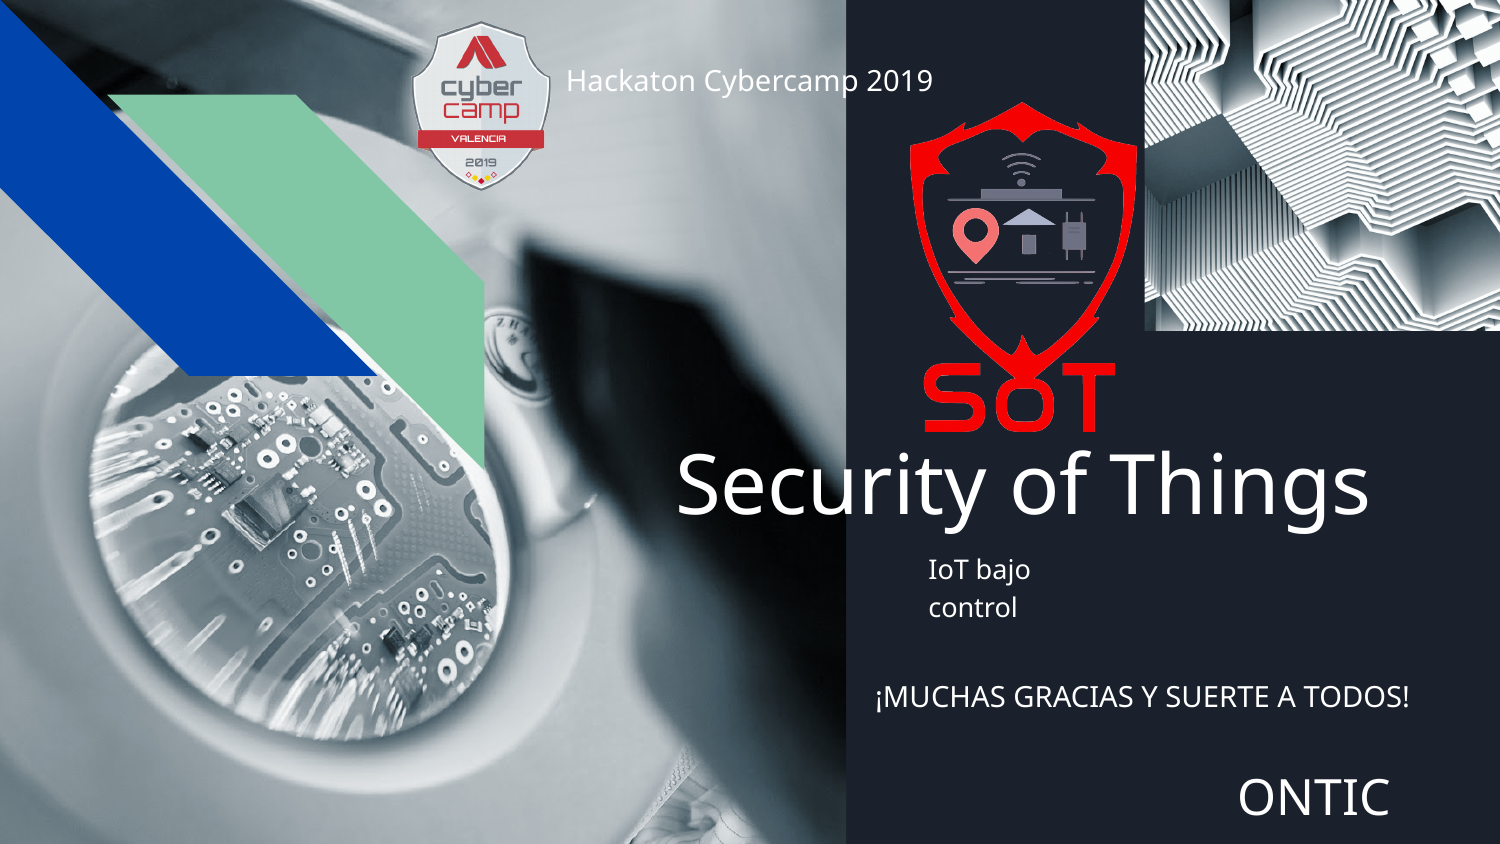

Hackaton Cybercamp 2019
# Security of Things
IoT bajo control
¡MUCHAS GRACIAS Y SUERTE A TODOS!
ONTIC